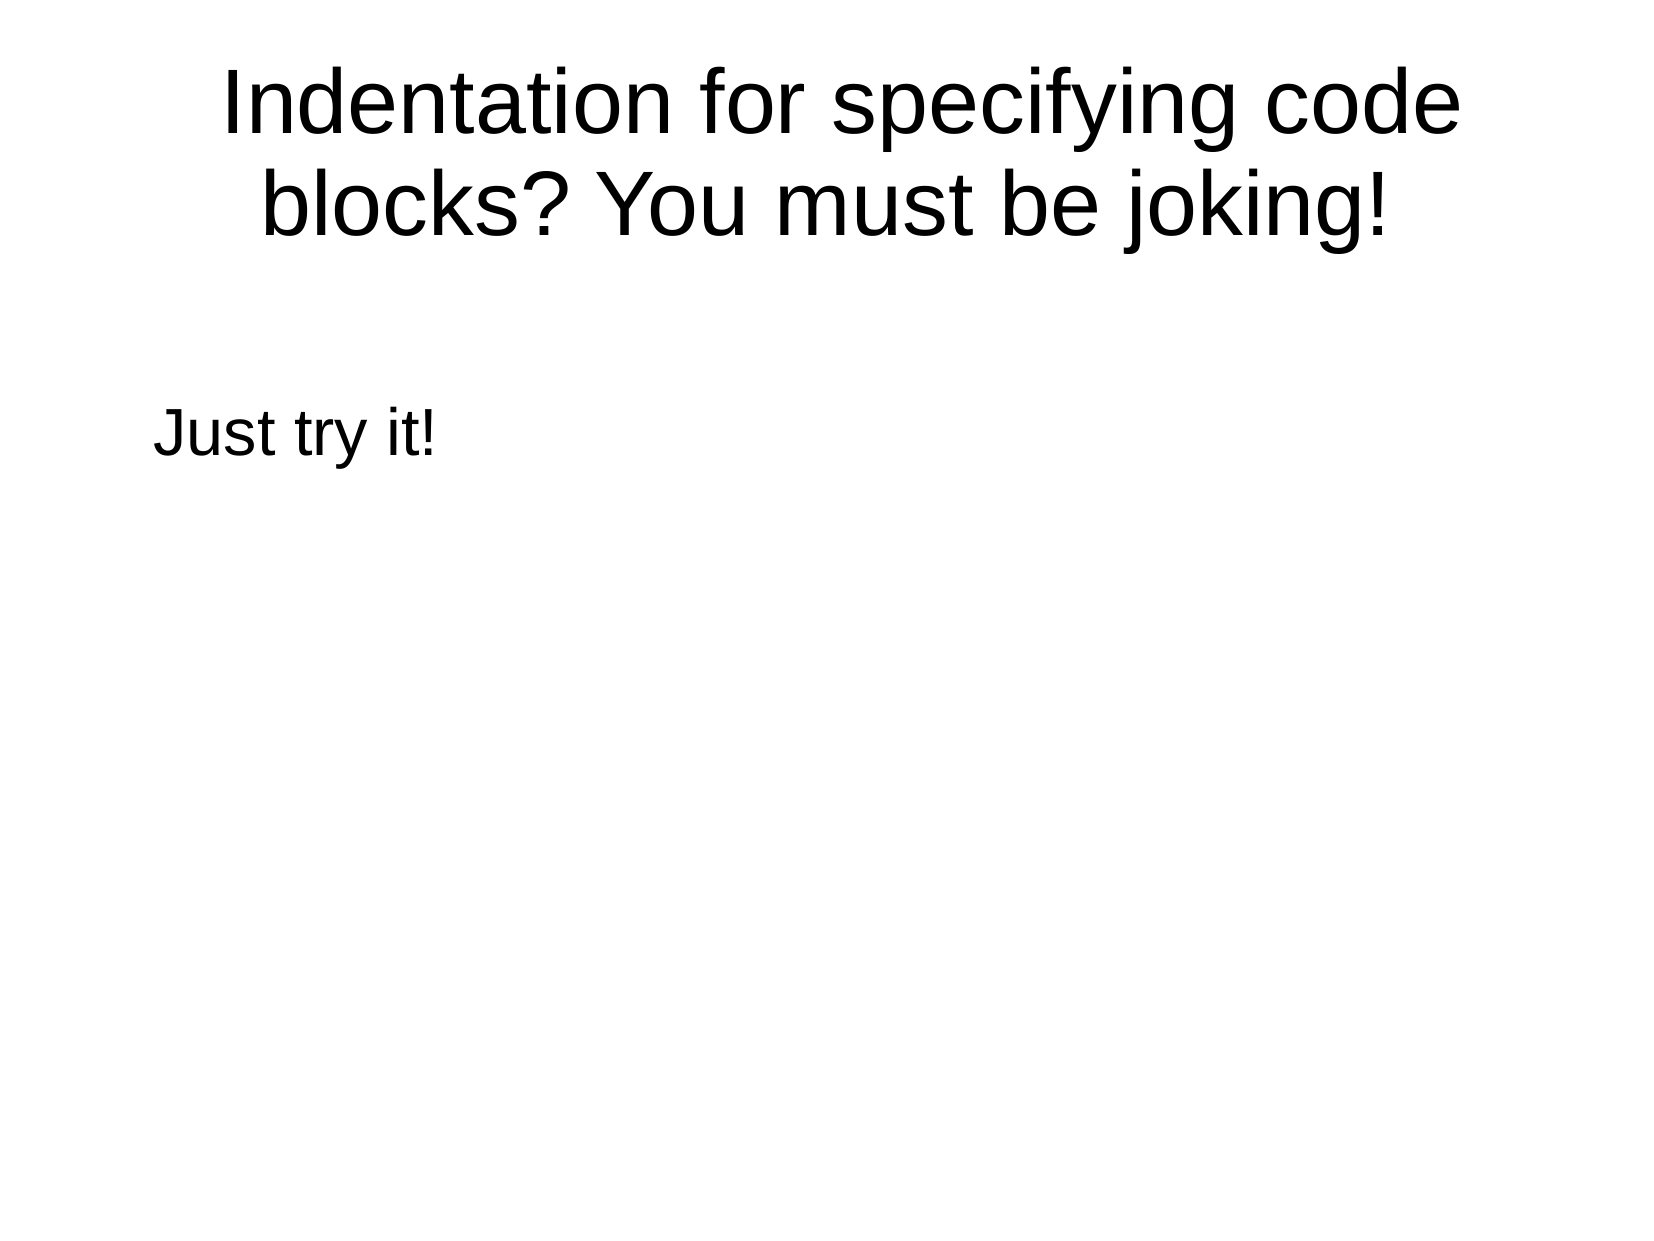

# Indentation for specifying code blocks? You must be joking!
Just try it!